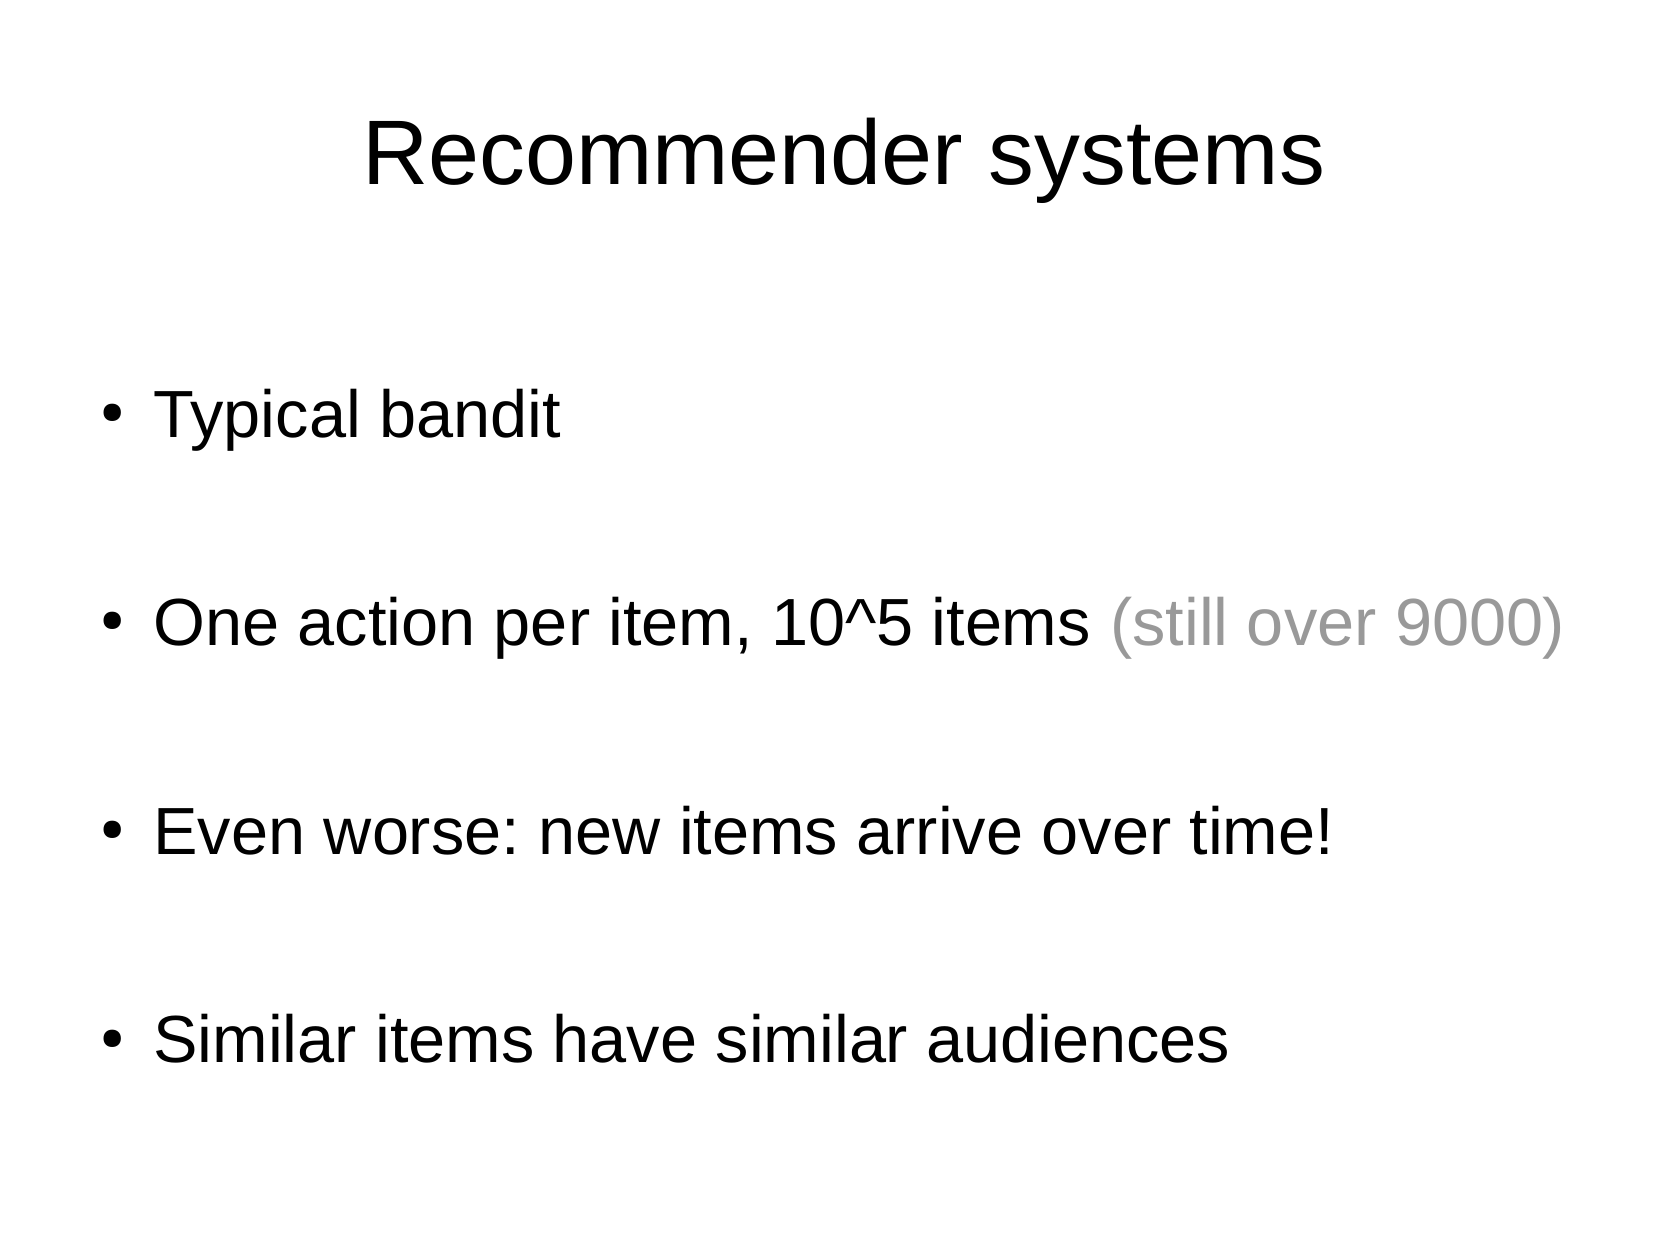

# Recommender systems
Typical bandit
One action per item, 10^5 items (still over 9000)
Even worse: new items arrive over time!
Similar items have similar audiences